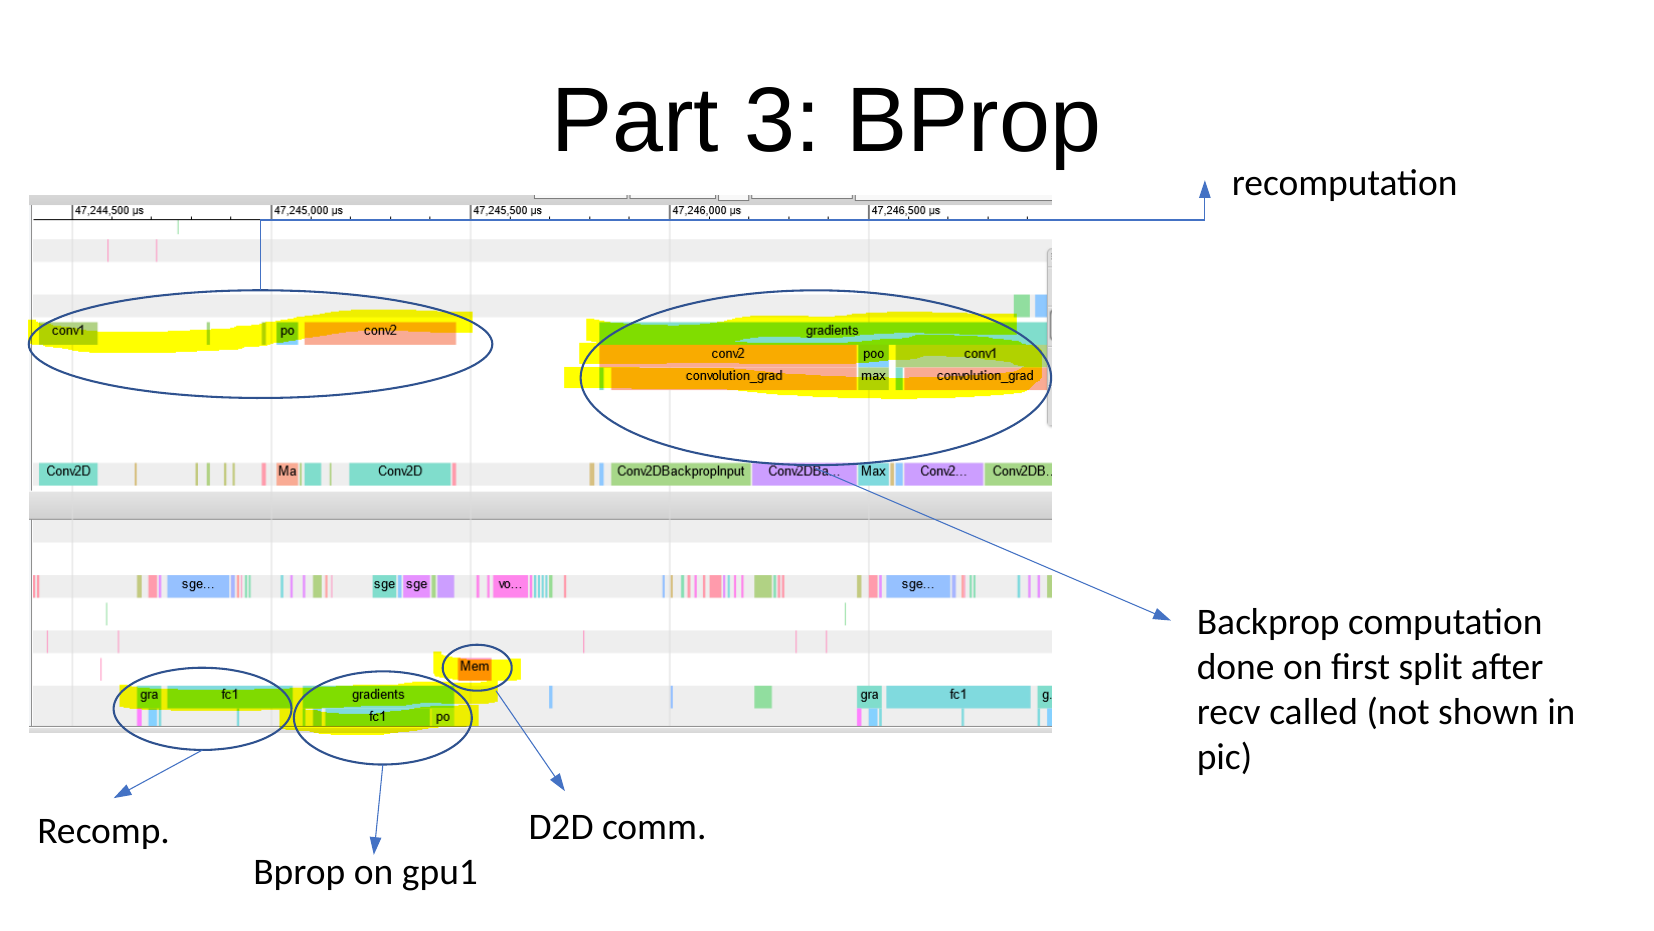

# Part 3: BProp
recomputation
Backprop computation done on first split after recv called (not shown in pic)
D2D comm.
Recomp.
Bprop on gpu1